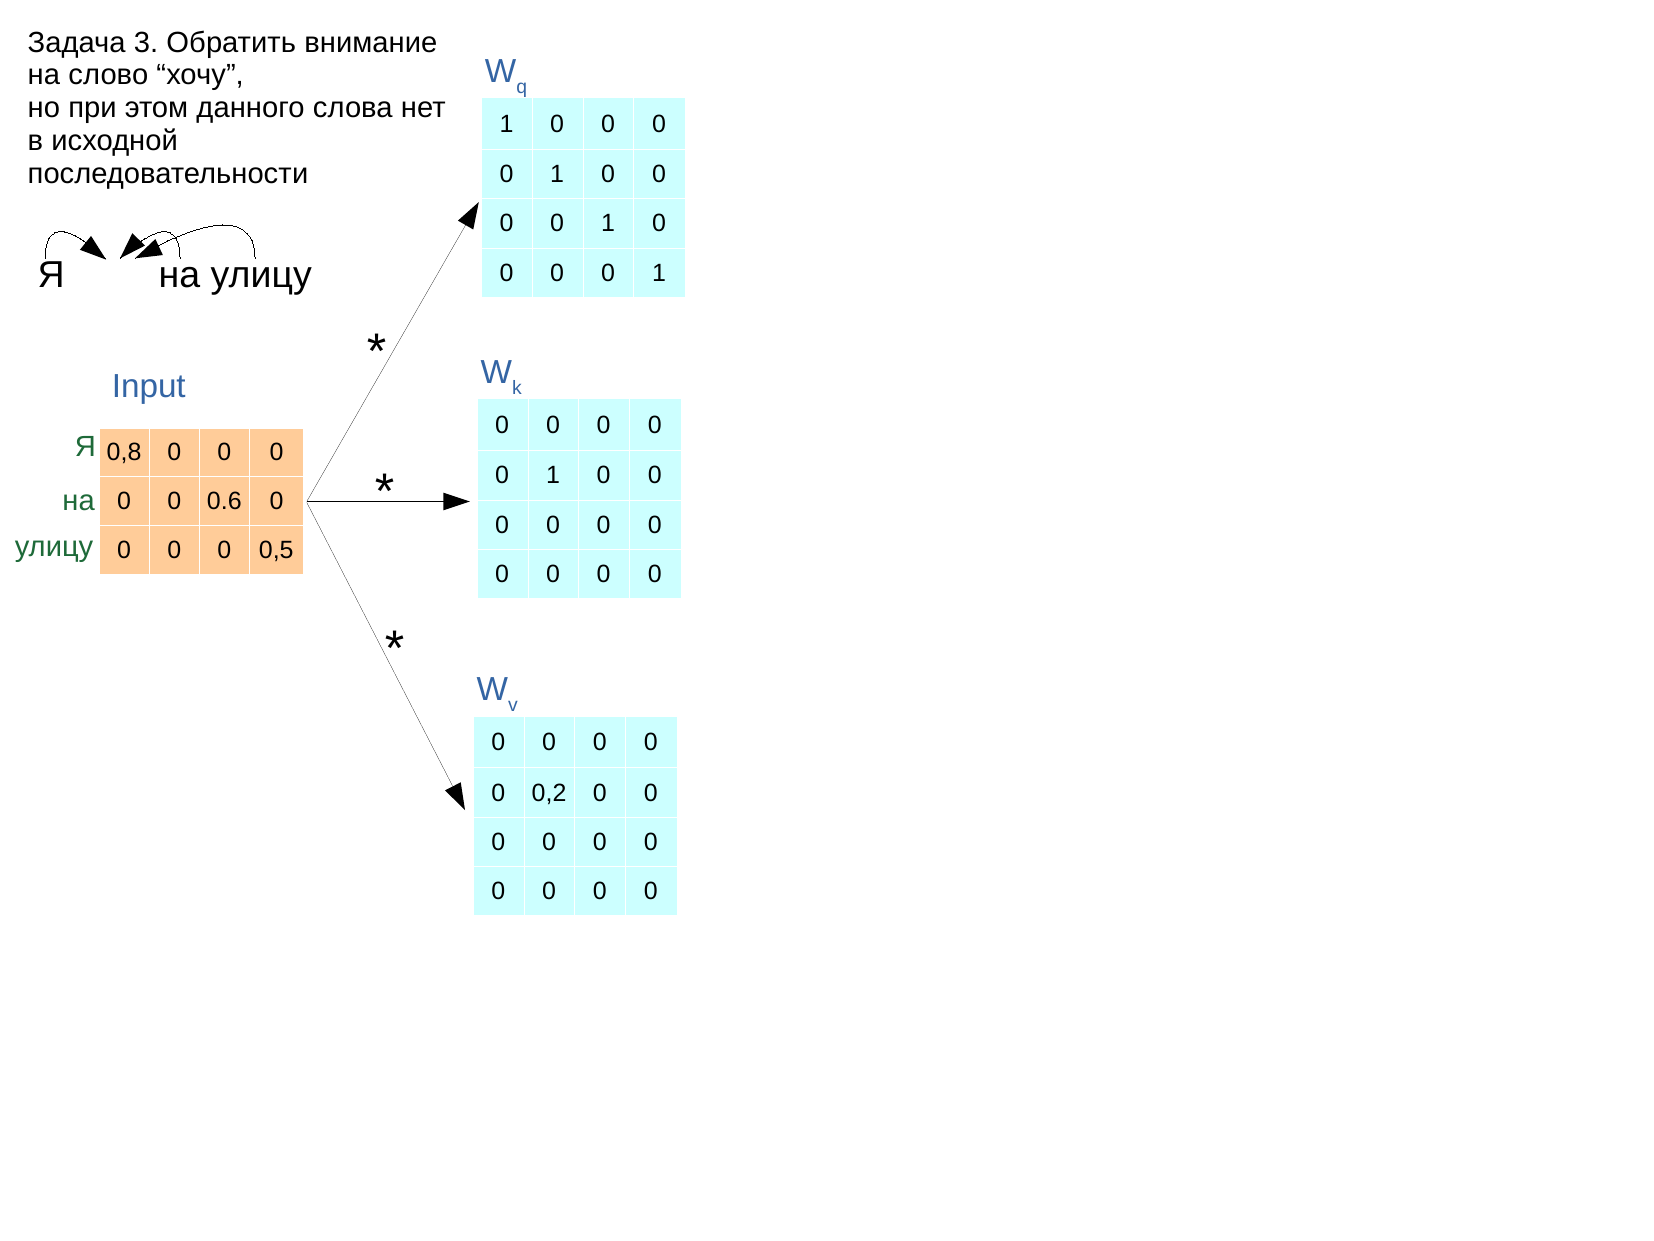

Задача 3. Обратить внимание на слово “хочу”,
но при этом данного слова нет в исходной последовательности
Wq
| 1 | 0 | 0 | 0 |
| --- | --- | --- | --- |
| 0 | 1 | 0 | 0 |
| 0 | 0 | 1 | 0 |
| 0 | 0 | 0 | 1 |
=
Я на улицу
*
Wk
Input
| 0 | 0 | 0 | 0 |
| --- | --- | --- | --- |
| 0 | 1 | 0 | 0 |
| 0 | 0 | 0 | 0 |
| 0 | 0 | 0 | 0 |
Я
| 0,8 | 0 | 0 | 0 |
| --- | --- | --- | --- |
| 0 | 0 | 0.6 | 0 |
| 0 | 0 | 0 | 0,5 |
=
*
на
улицу
*
Wv
| 0 | 0 | 0 | 0 |
| --- | --- | --- | --- |
| 0 | 0,2 | 0 | 0 |
| 0 | 0 | 0 | 0 |
| 0 | 0 | 0 | 0 |
=